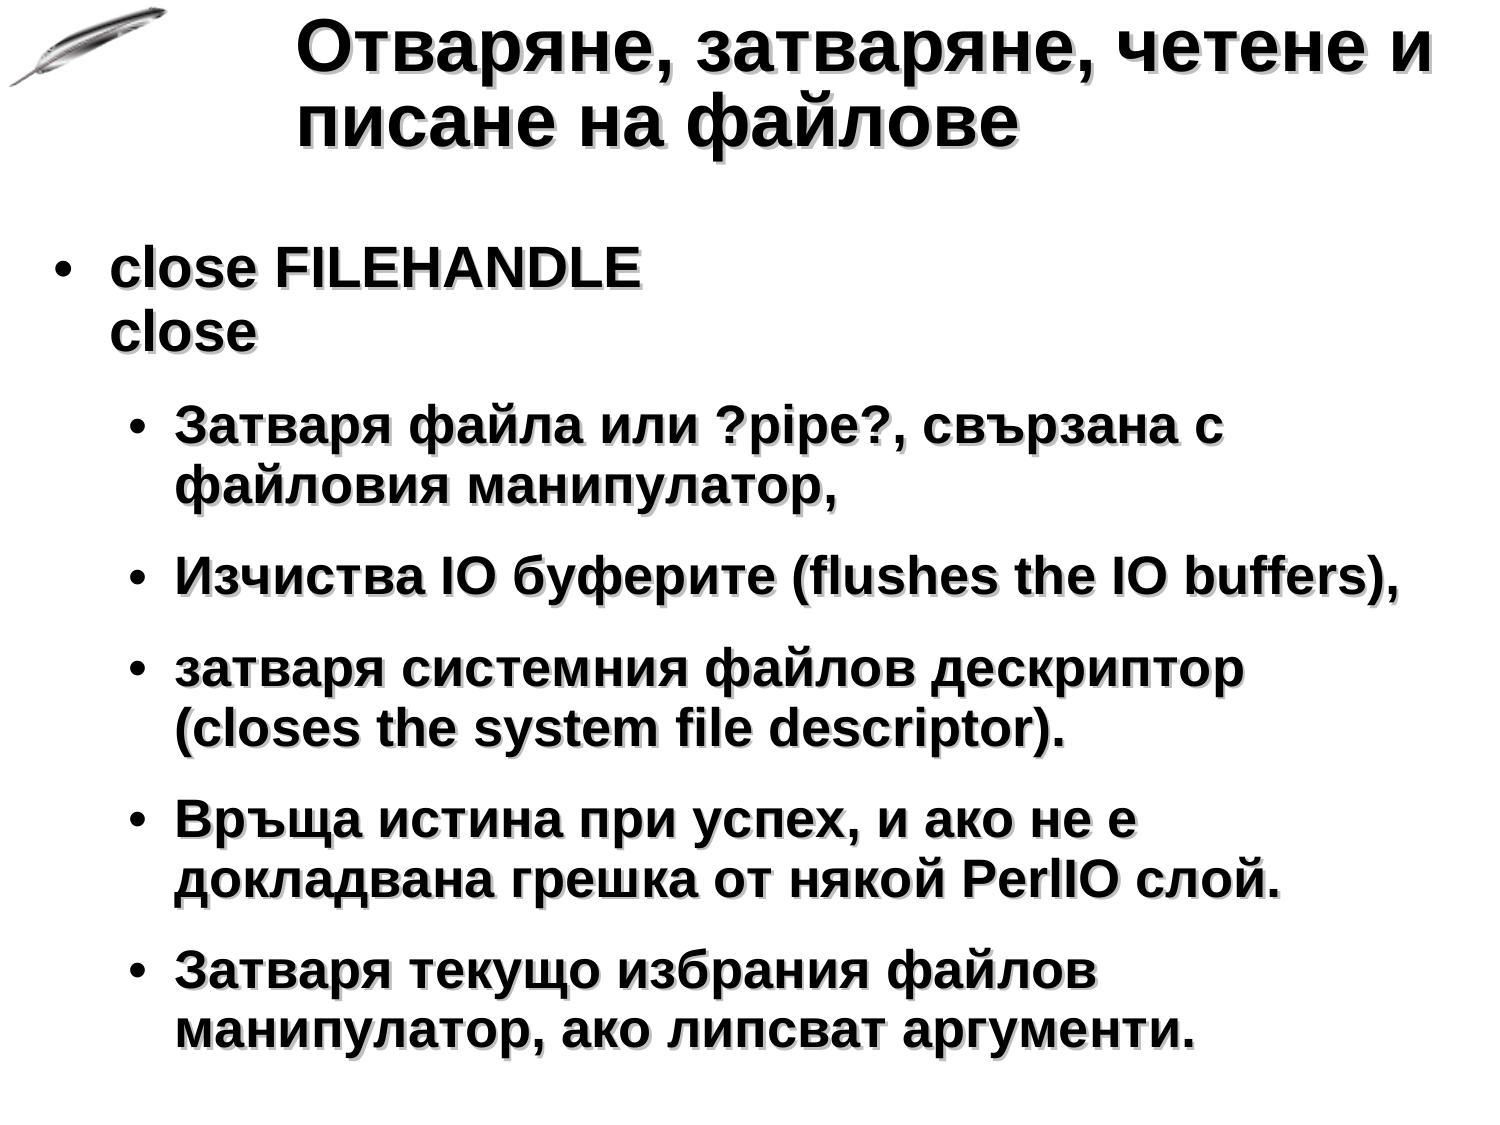

# Отваряне, затваряне, четене и писане на файлове
close FILEHANDLE
close
Затваря файла или ?pipe?, свързана с файловия манипулатор,
Изчиства IO буферите (flushes the IO buffers),
затваря системния файлов дескриптор (closes the system file descriptor).
Връща истина при успех, и ако не е докладвана грешка от някой PerlIO слой.
Затваря текущо избрания файлов манипулатор, ако липсват аргументи.